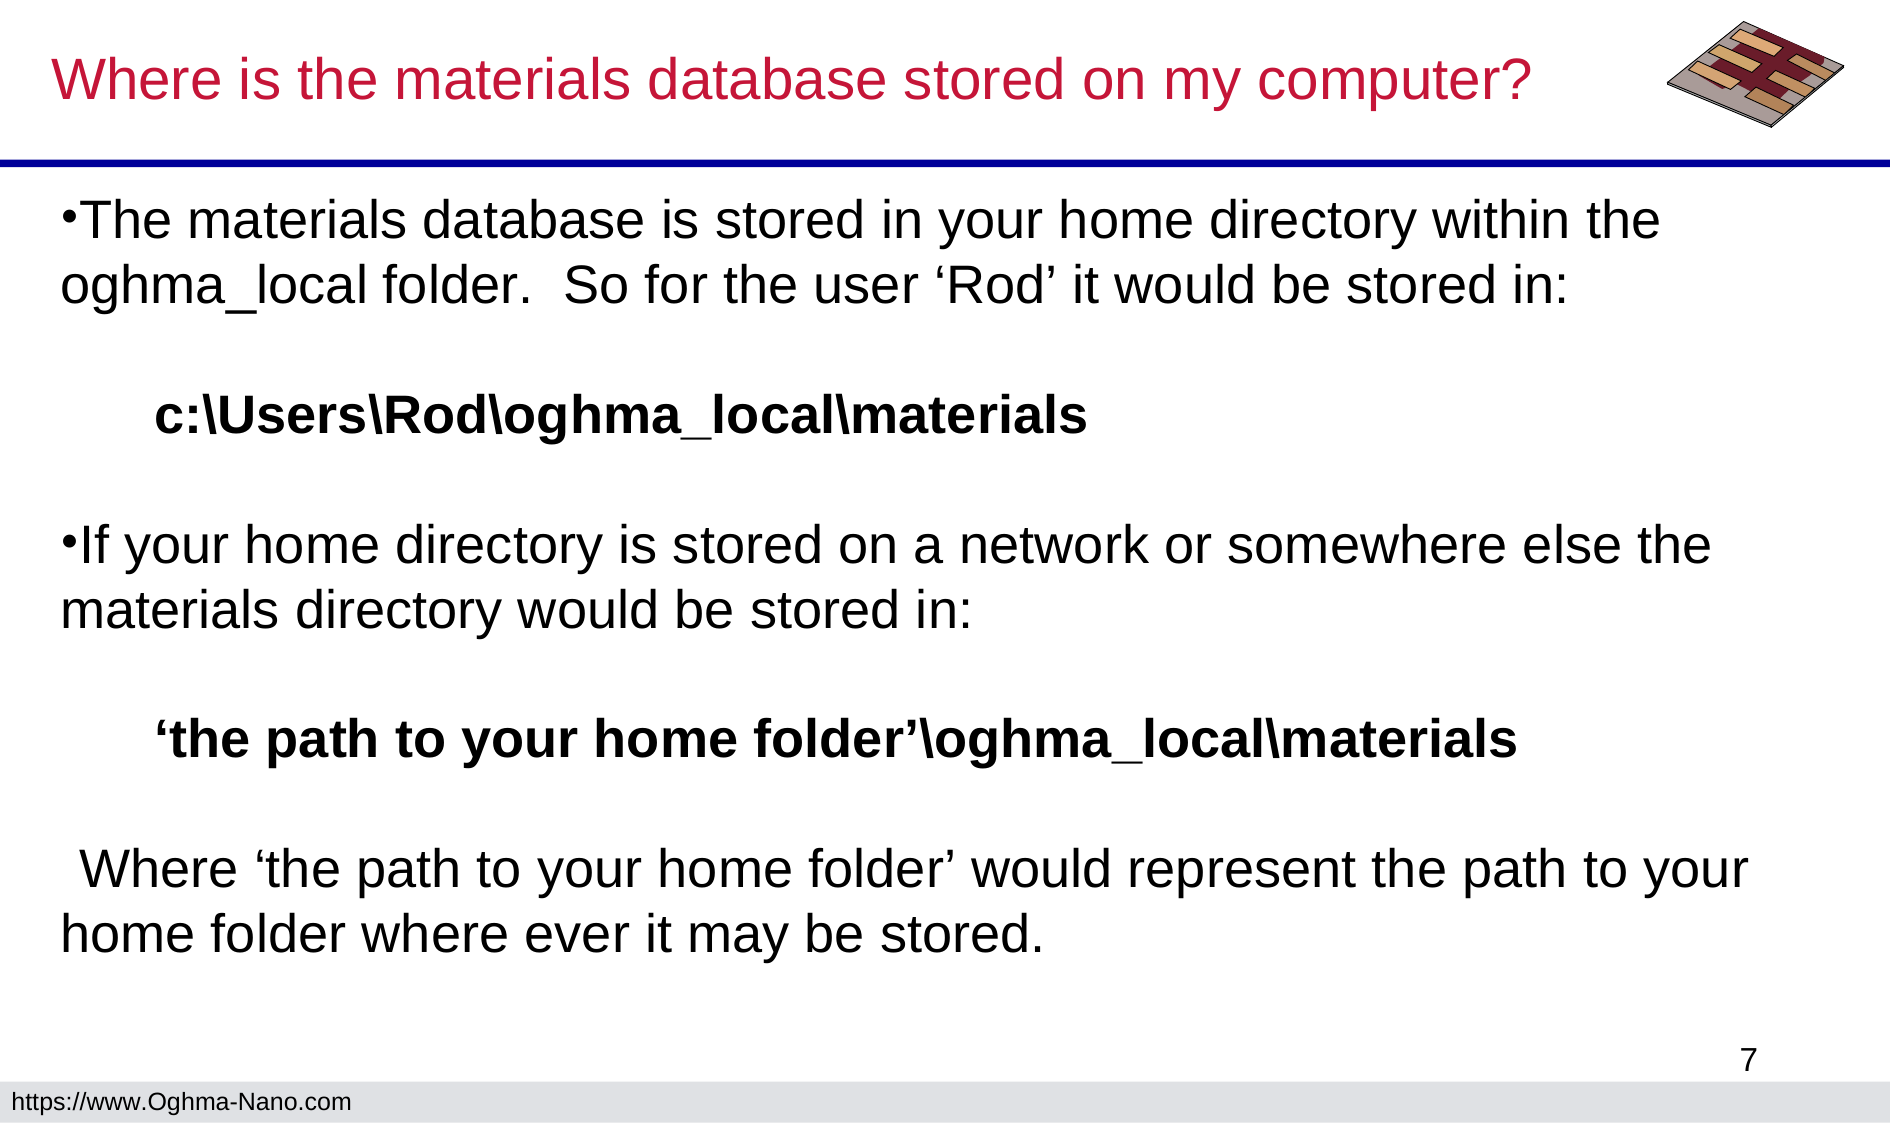

# Where is the materials database stored on my computer?
The materials database is stored in your home directory within the oghma_local folder. So for the user ‘Rod’ it would be stored in:
c:\Users\Rod\oghma_local\materials
If your home directory is stored on a network or somewhere else the materials directory would be stored in:
‘the path to your home folder’\oghma_local\materials
Where ‘the path to your home folder’ would represent the path to your home folder where ever it may be stored.